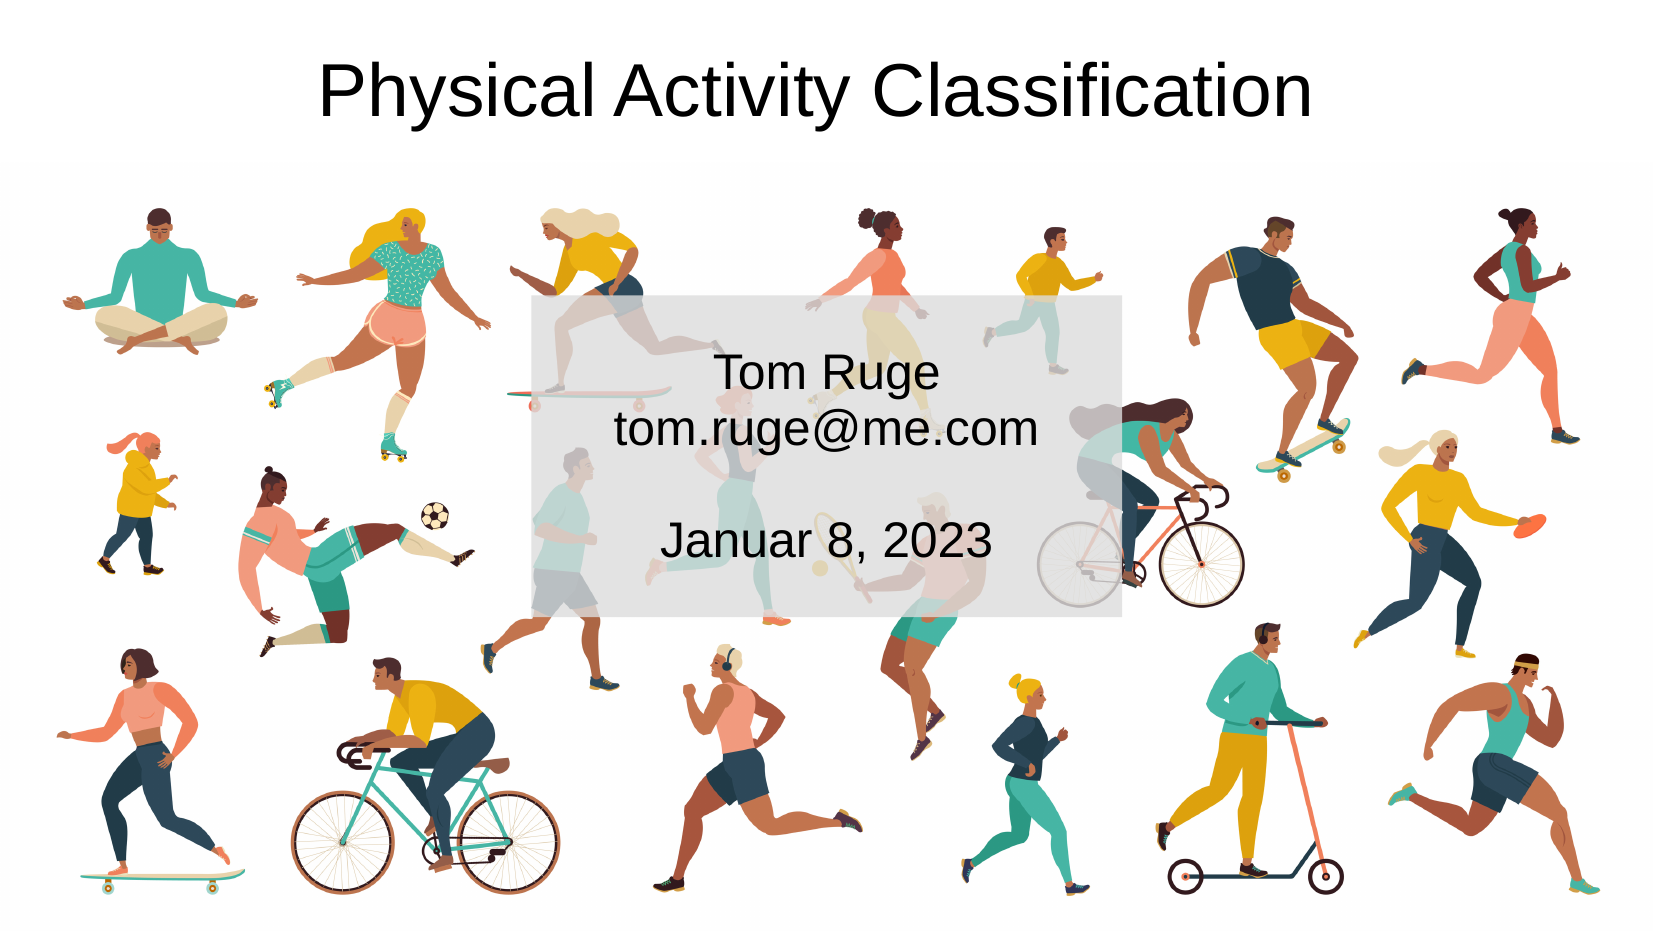

# Physical Activity Classification
Tom Ruge
tom.ruge@me.com
Januar 8, 2023